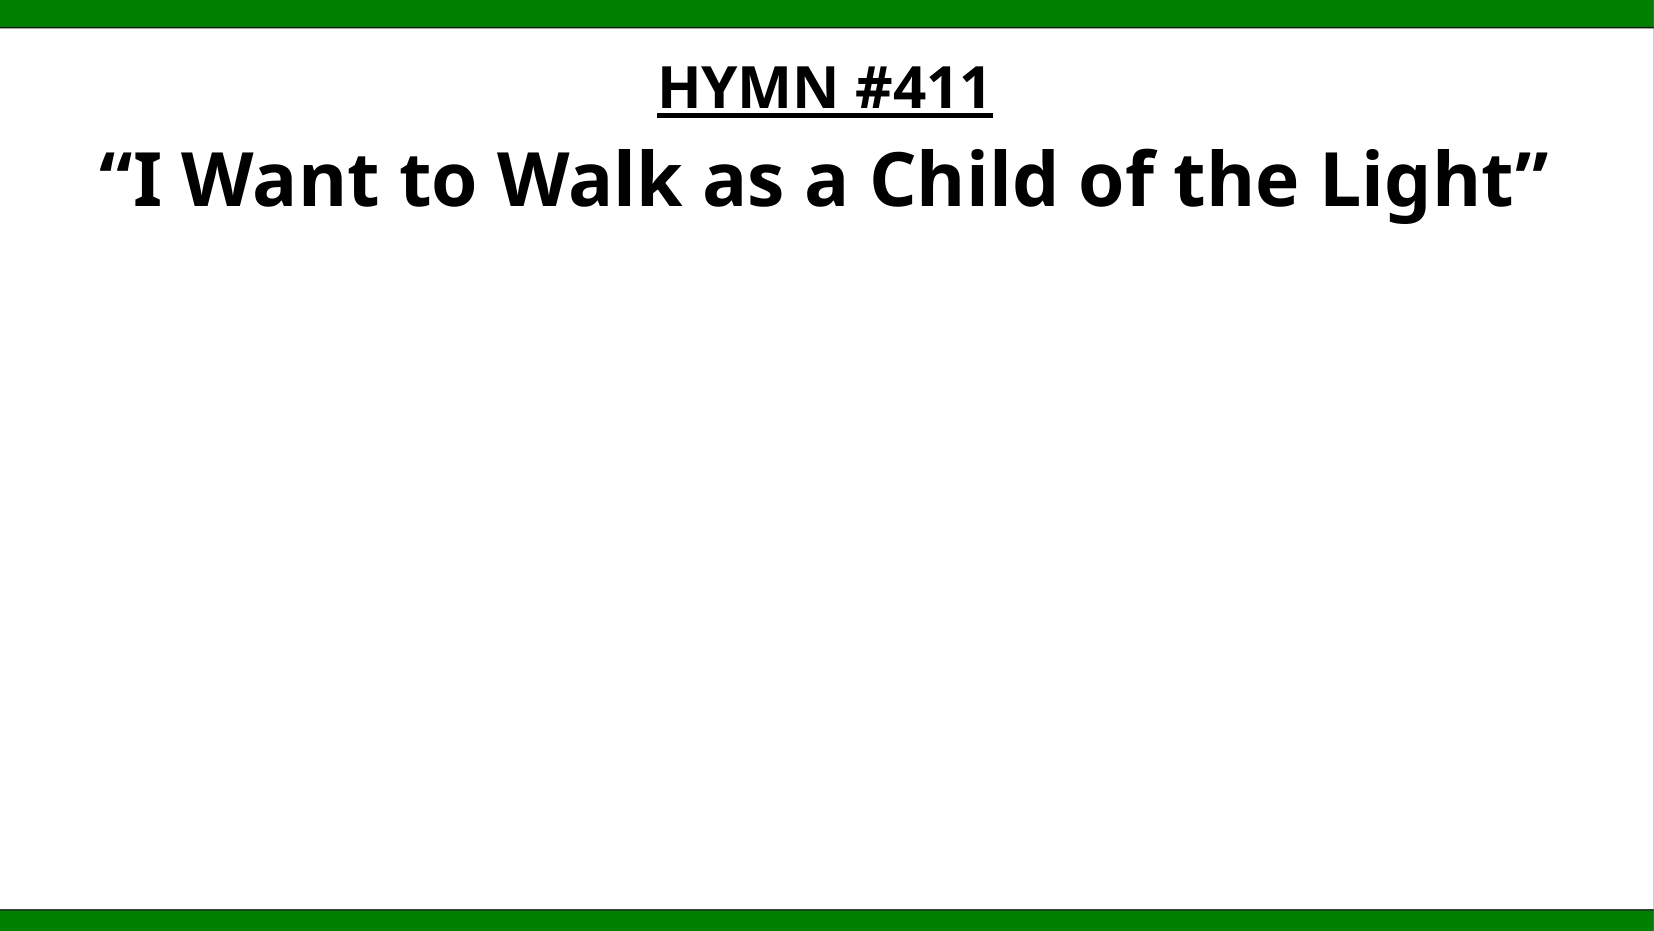

HYMN #411
“I Want to Walk as a Child of the Light”